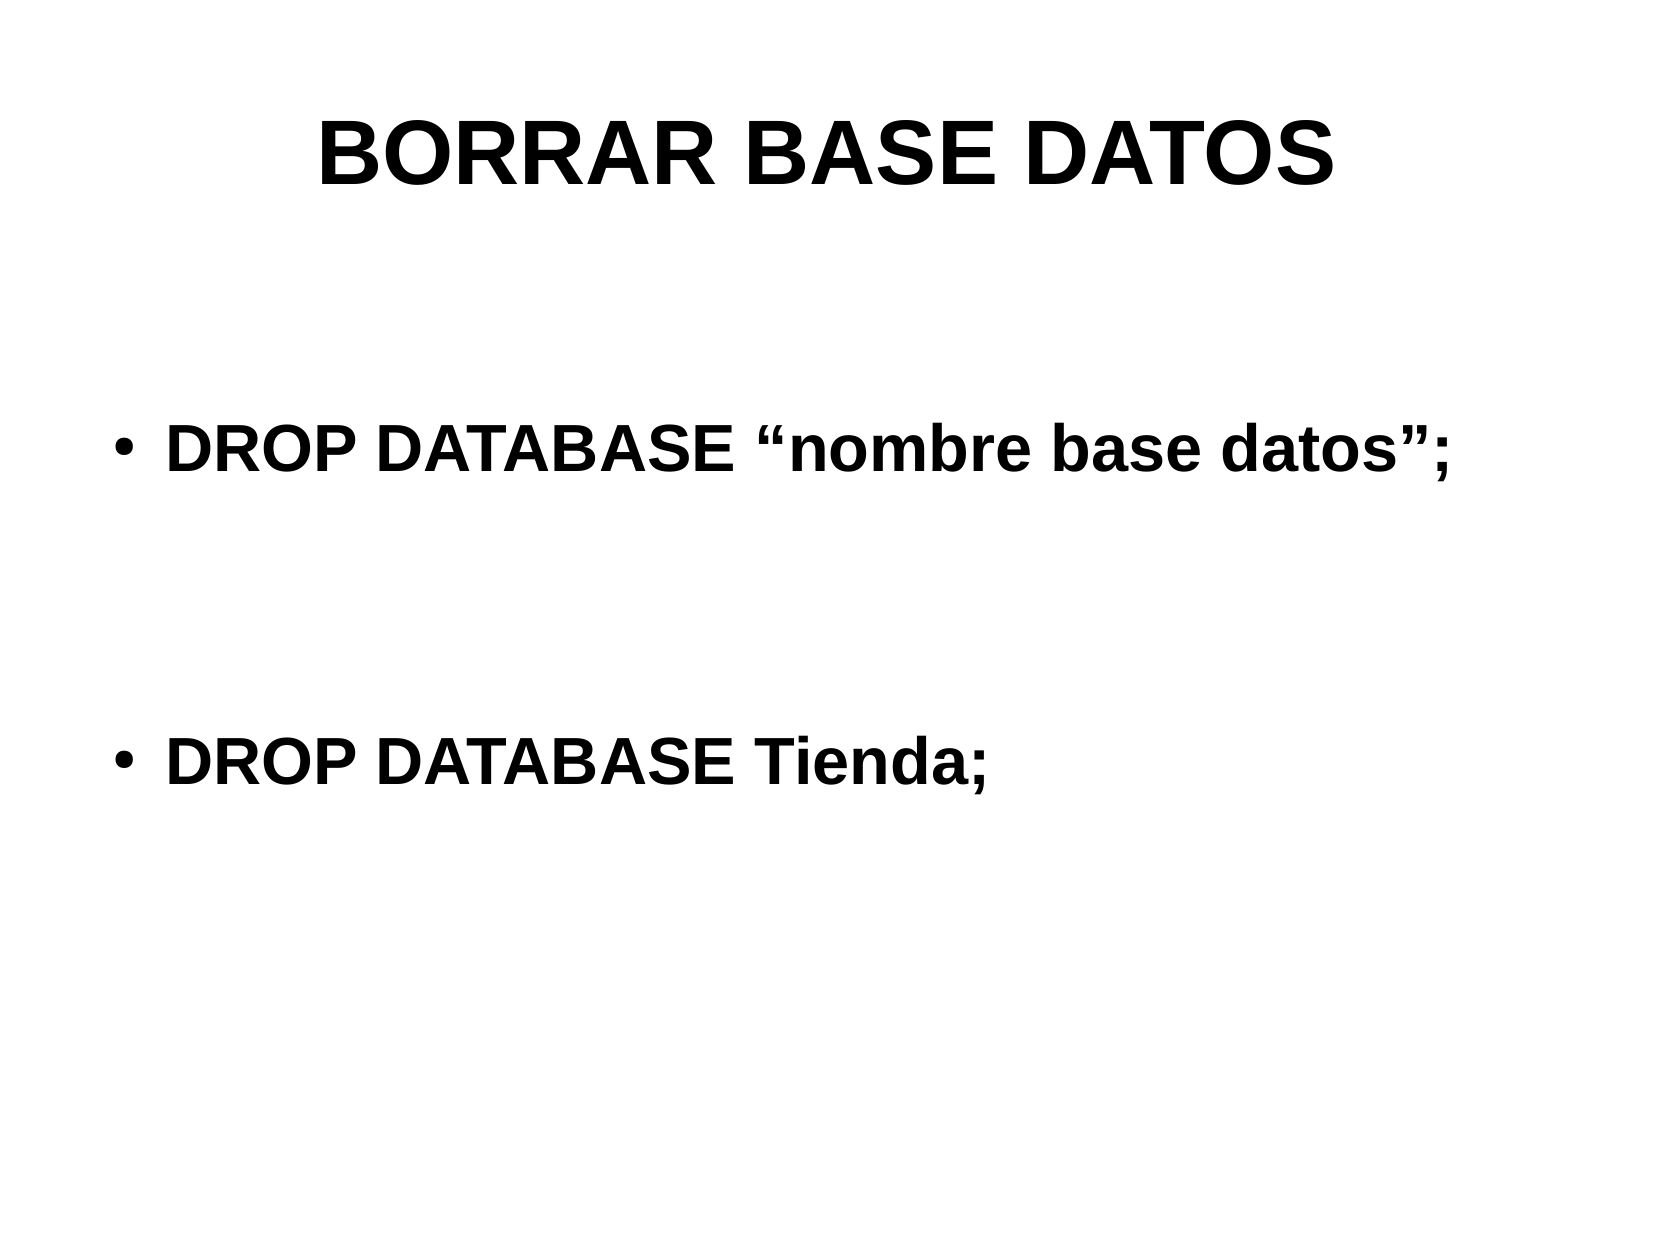

# BORRAR BASE DATOS
DROP DATABASE “nombre base datos”;
DROP DATABASE Tienda;